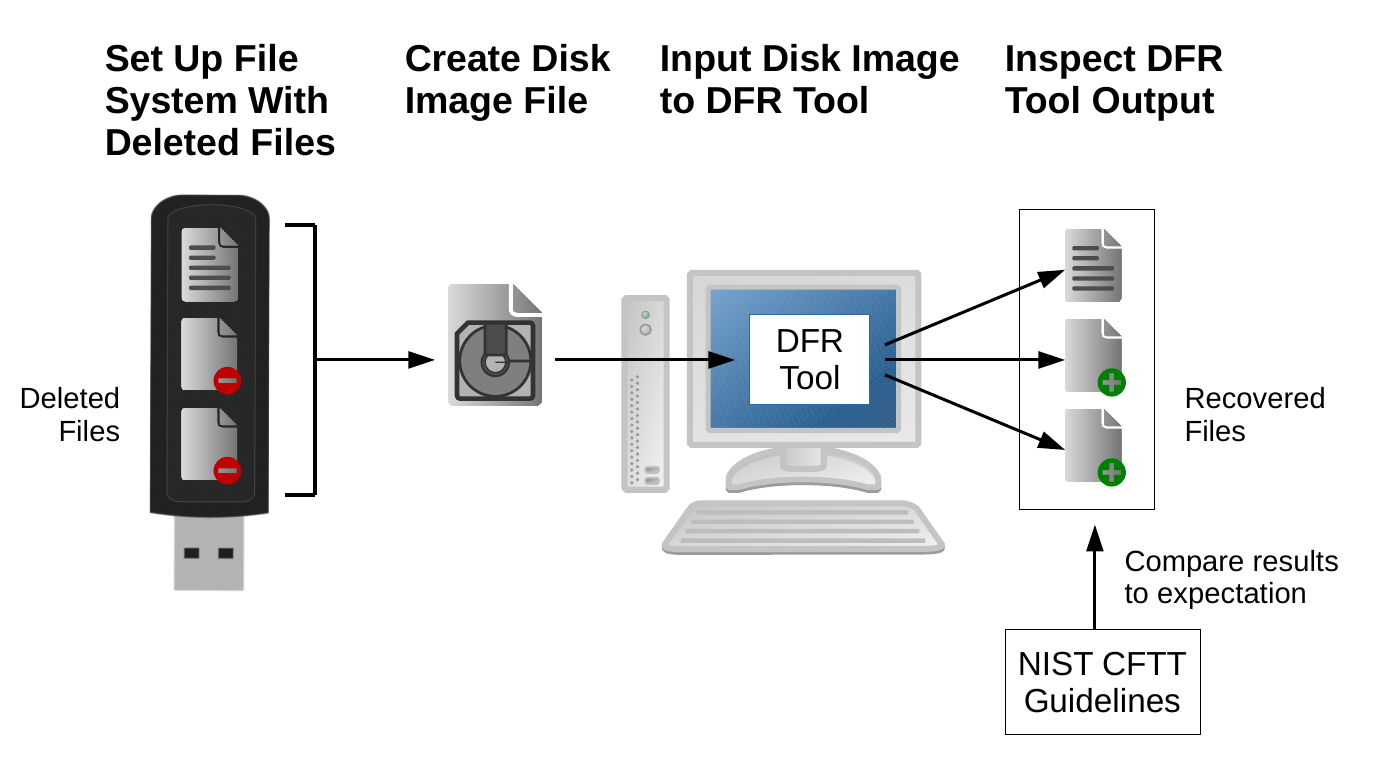

Set Up File System With Deleted Files
Create Disk Image File
Input Disk Image to DFR Tool
Inspect DFR Tool Output
DFR
Tool
Deleted Files
Recovered Files
Compare results to expectation
NIST CFTT
Guidelines